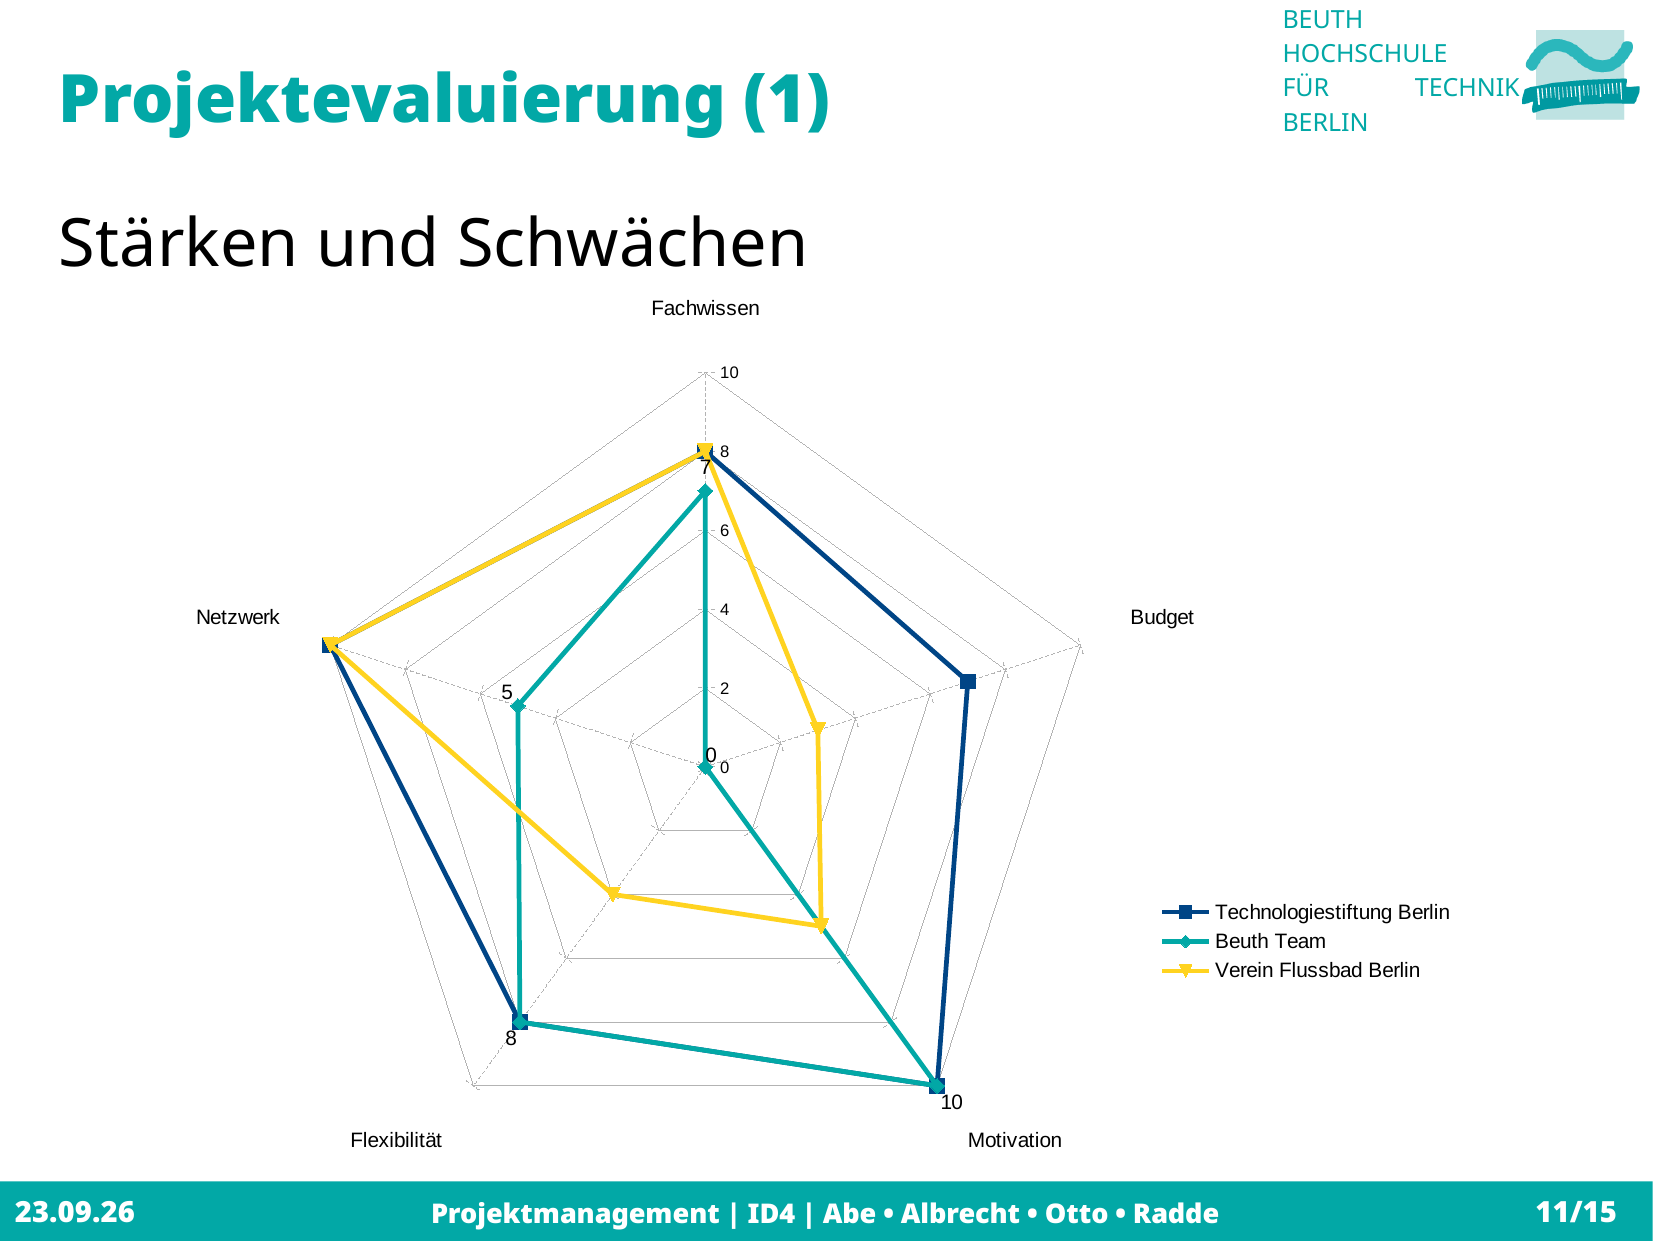

# Projektevaluierung (1)
Stärken und Schwächen
### Chart
| Category | Technologiestiftung Berlin | Beuth Team | Verein Flussbad Berlin |
|---|---|---|---|
| Fachwissen | 8.0 | 7.0 | 8.0 |
| Netzwerk | 10.0 | 5.0 | 10.0 |
| Flexibilität | 8.0 | 8.0 | 4.0 |
| Motivation | 10.0 | 10.0 | 5.0 |
| Budget | 7.0 | 0.0 | 3.0 |
Projektmanagement | ID4 | Abe • Albrecht • Otto • Radde
11